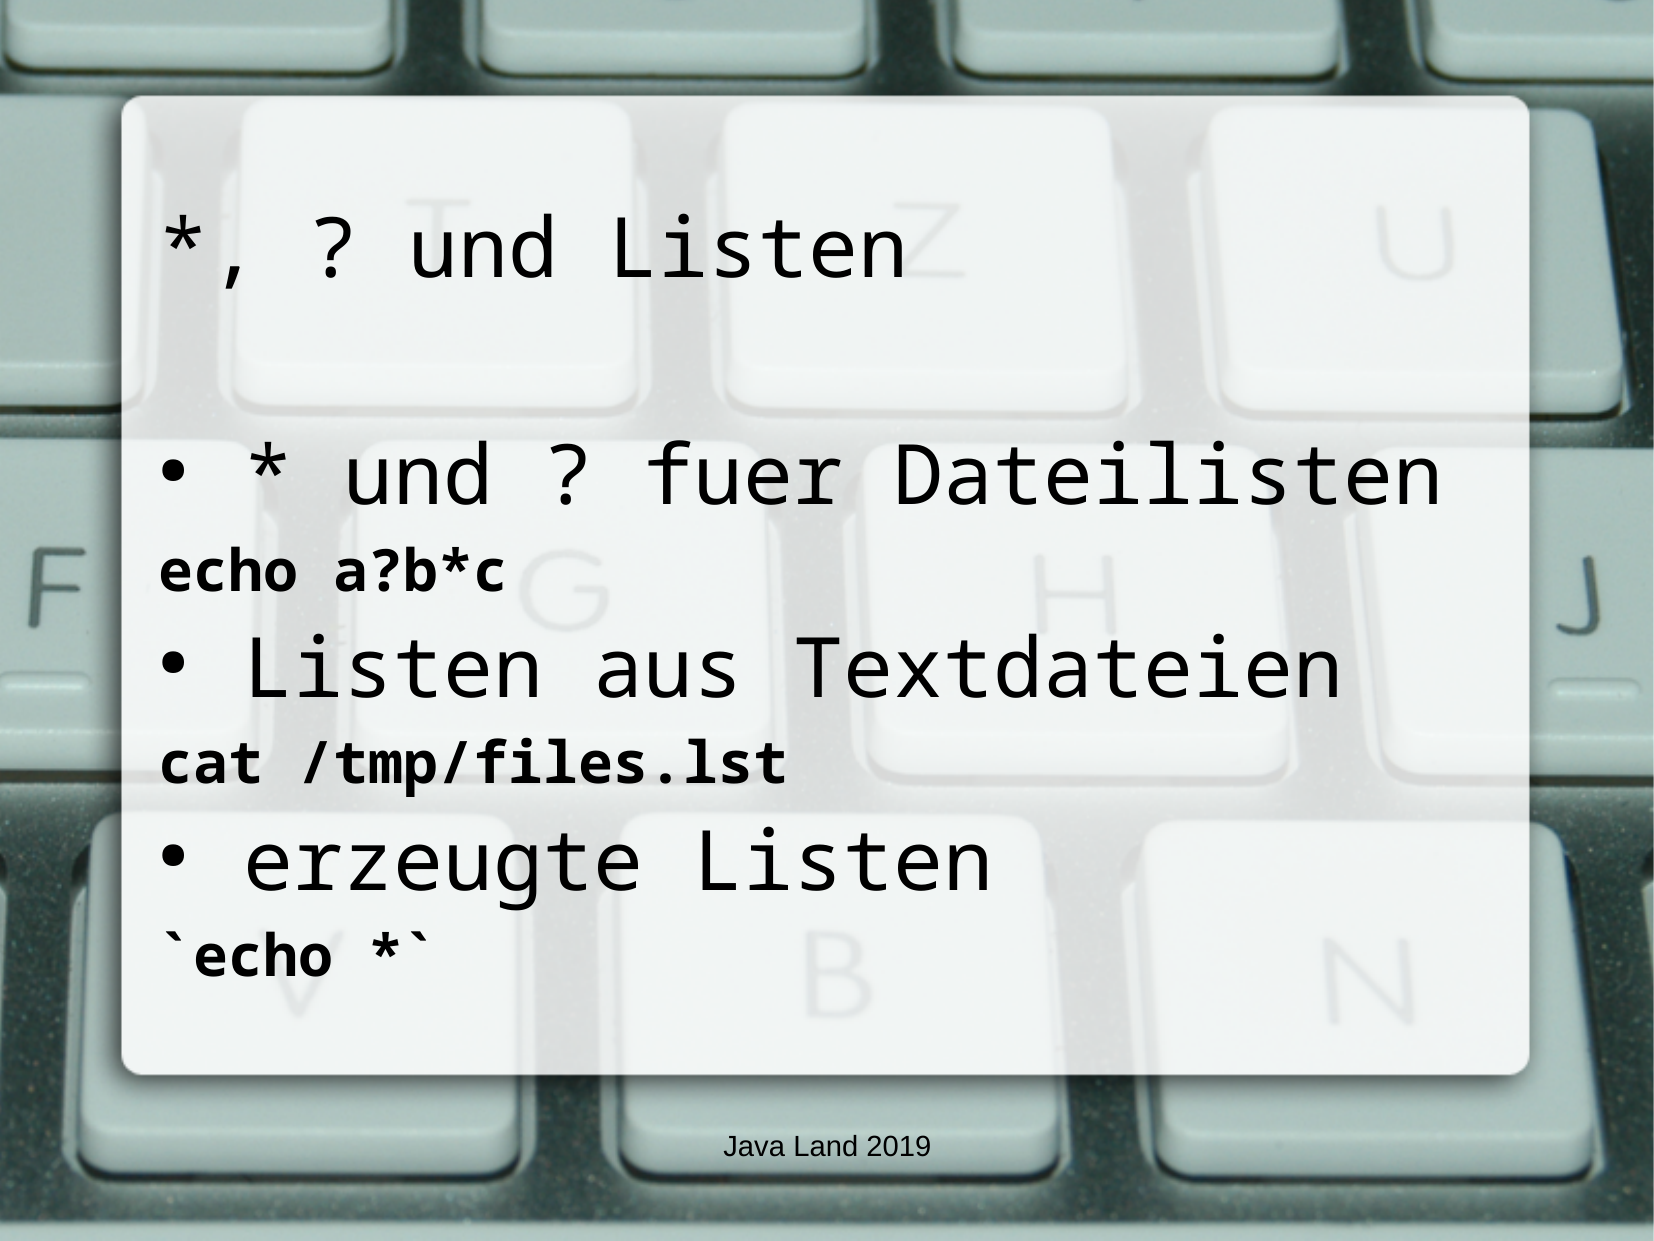

#
*, ? und Listen
 * und ? fuer Dateilisten
echo a?b*c
 Listen aus Textdateien
cat /tmp/files.lst
 erzeugte Listen
`echo *`